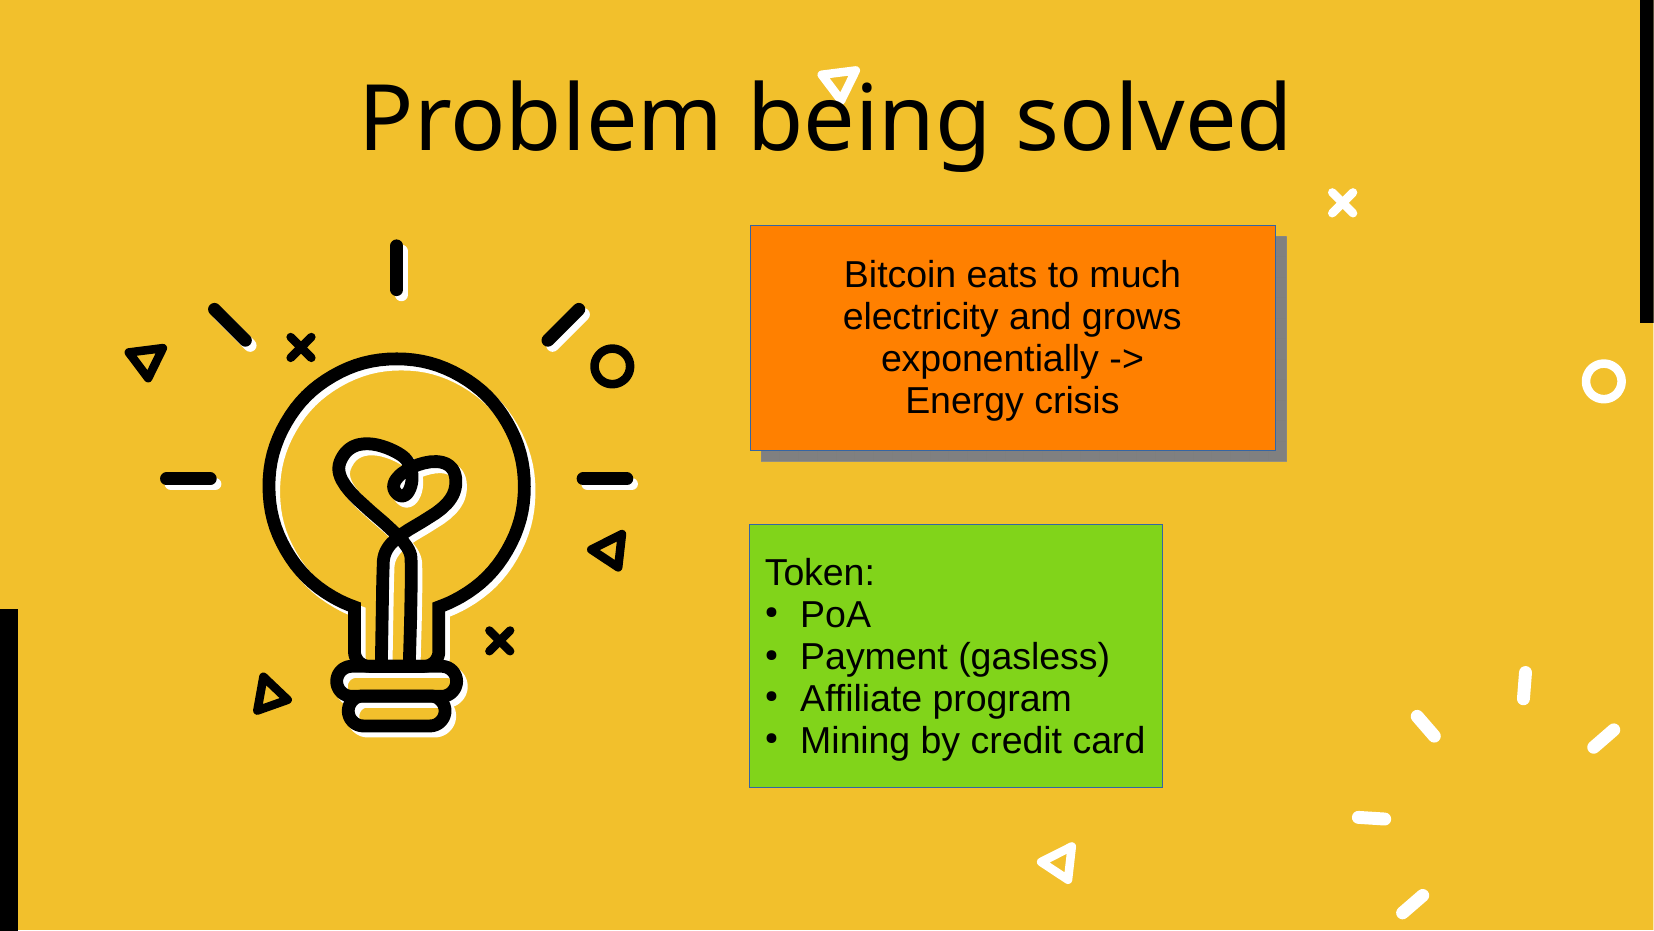

# Problem being solved
Bitcoin eats to much
electricity and grows
exponentially ->
Energy crisis
Token:
PoA
Payment (gasless)
Affiliate program
Mining by credit card